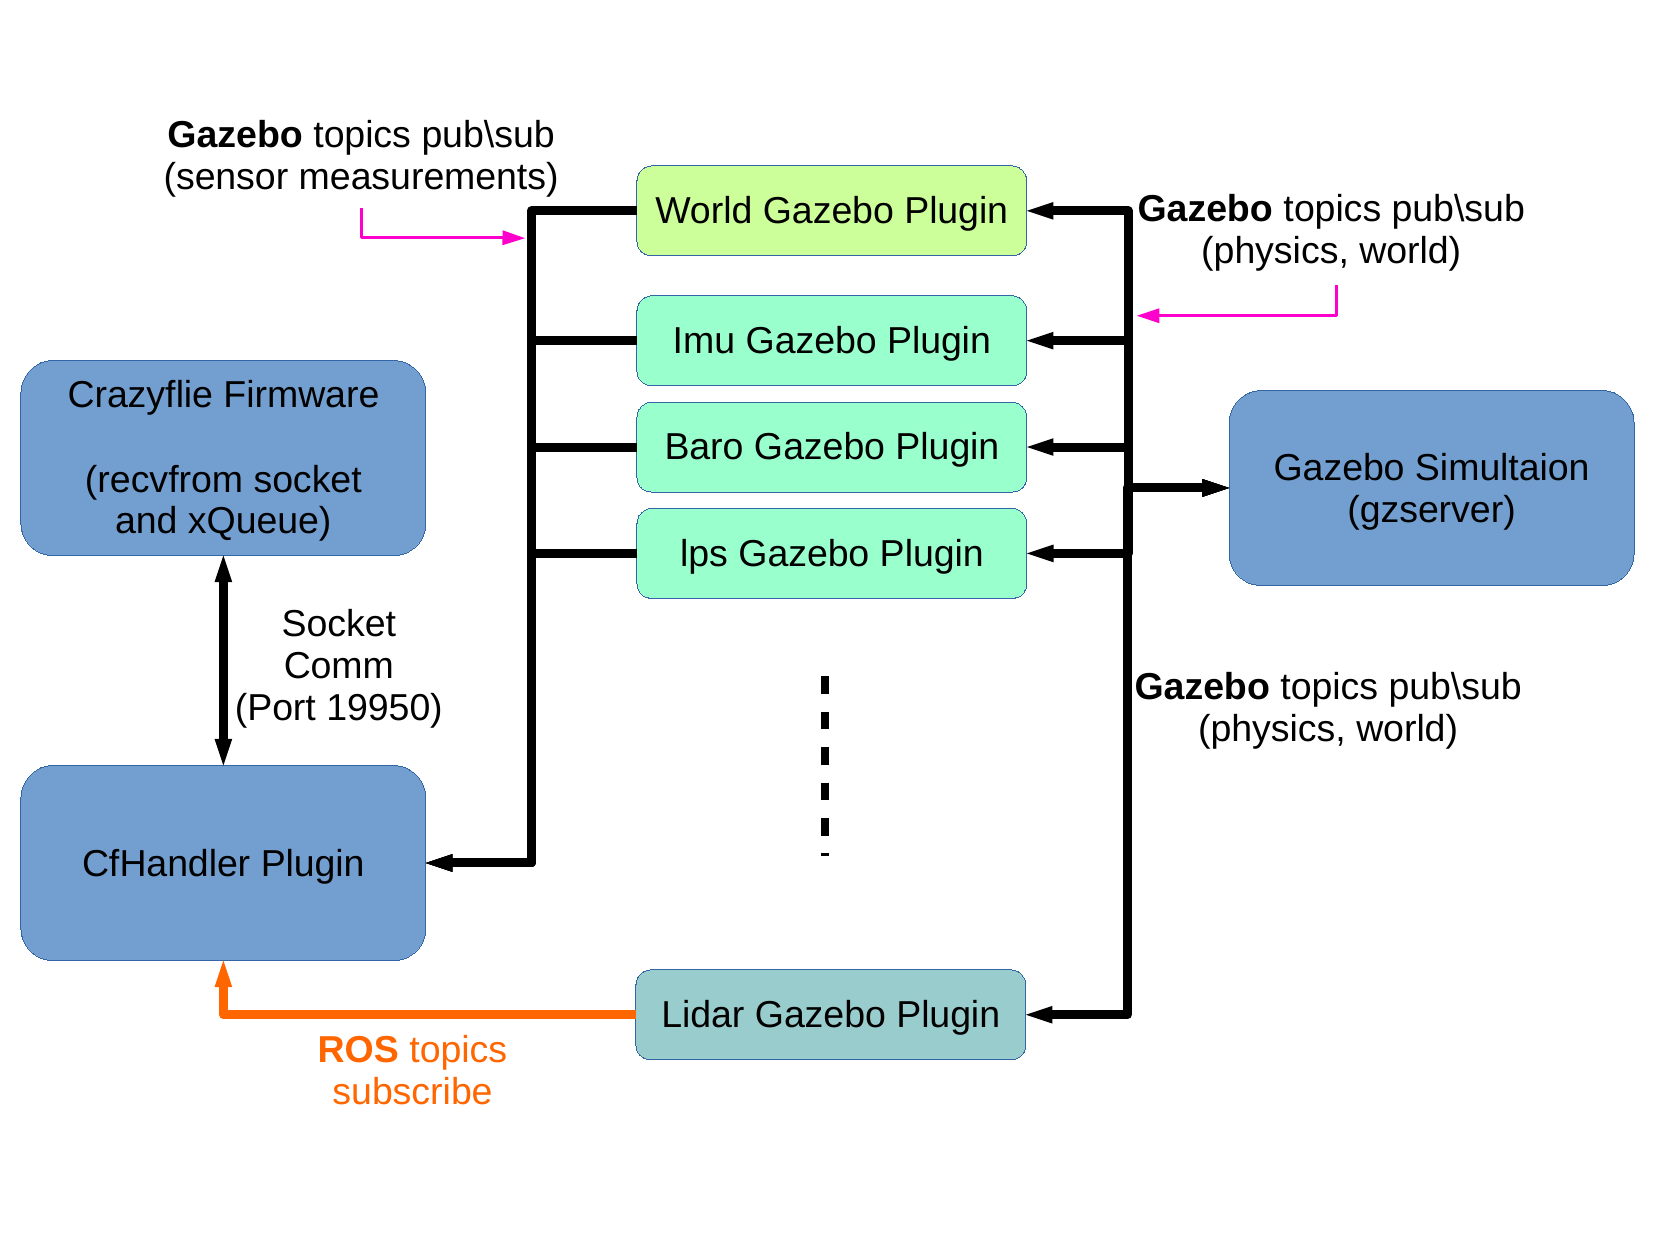

Gazebo topics pub\sub
(sensor measurements)
World Gazebo Plugin
Gazebo topics pub\sub
(physics, world)
Imu Gazebo Plugin
Crazyflie Firmware
(recvfrom socket
and xQueue)
Gazebo Simultaion
(gzserver)
Baro Gazebo Plugin
lps Gazebo Plugin
Socket Comm
(Port 19950)
Gazebo topics pub\sub
(physics, world)
CfHandler Plugin
Lidar Gazebo Plugin
ROS topics subscribe